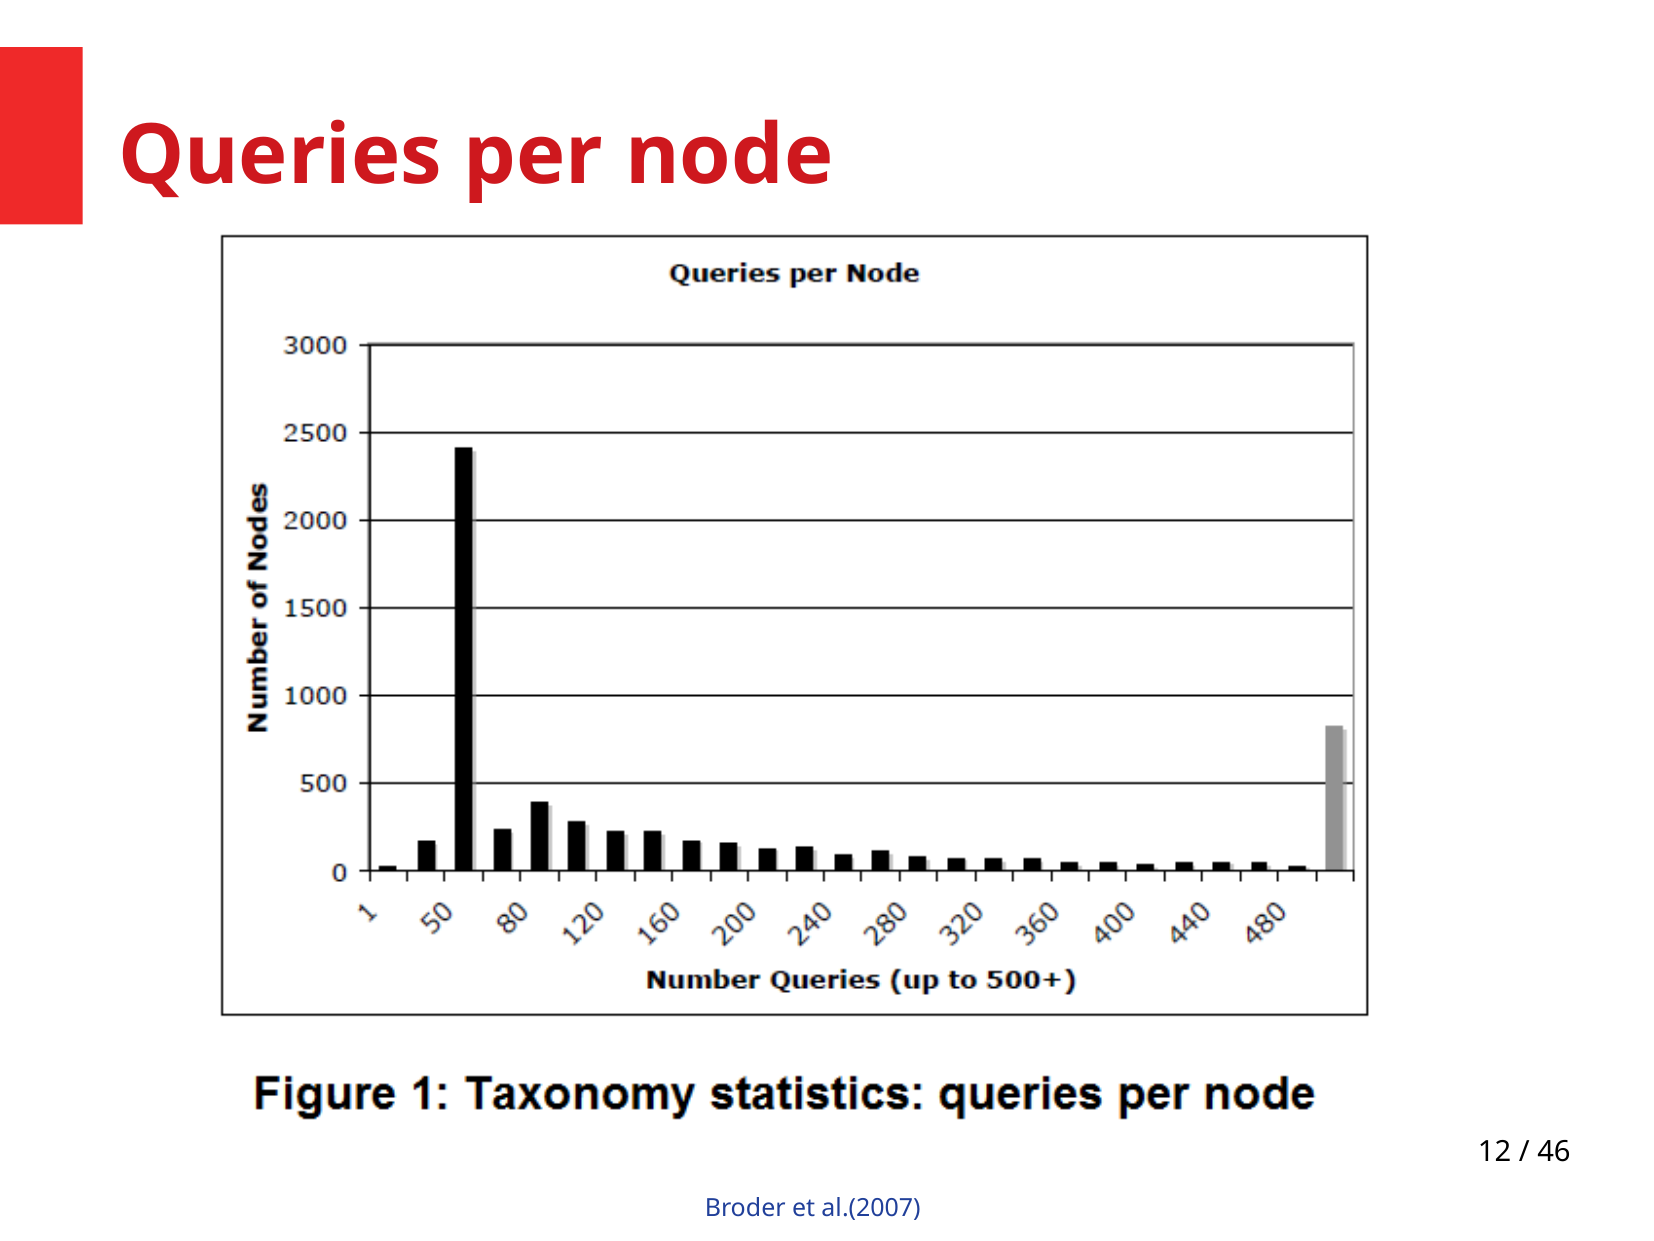

# Queries per node
12
Broder et al.(2007)